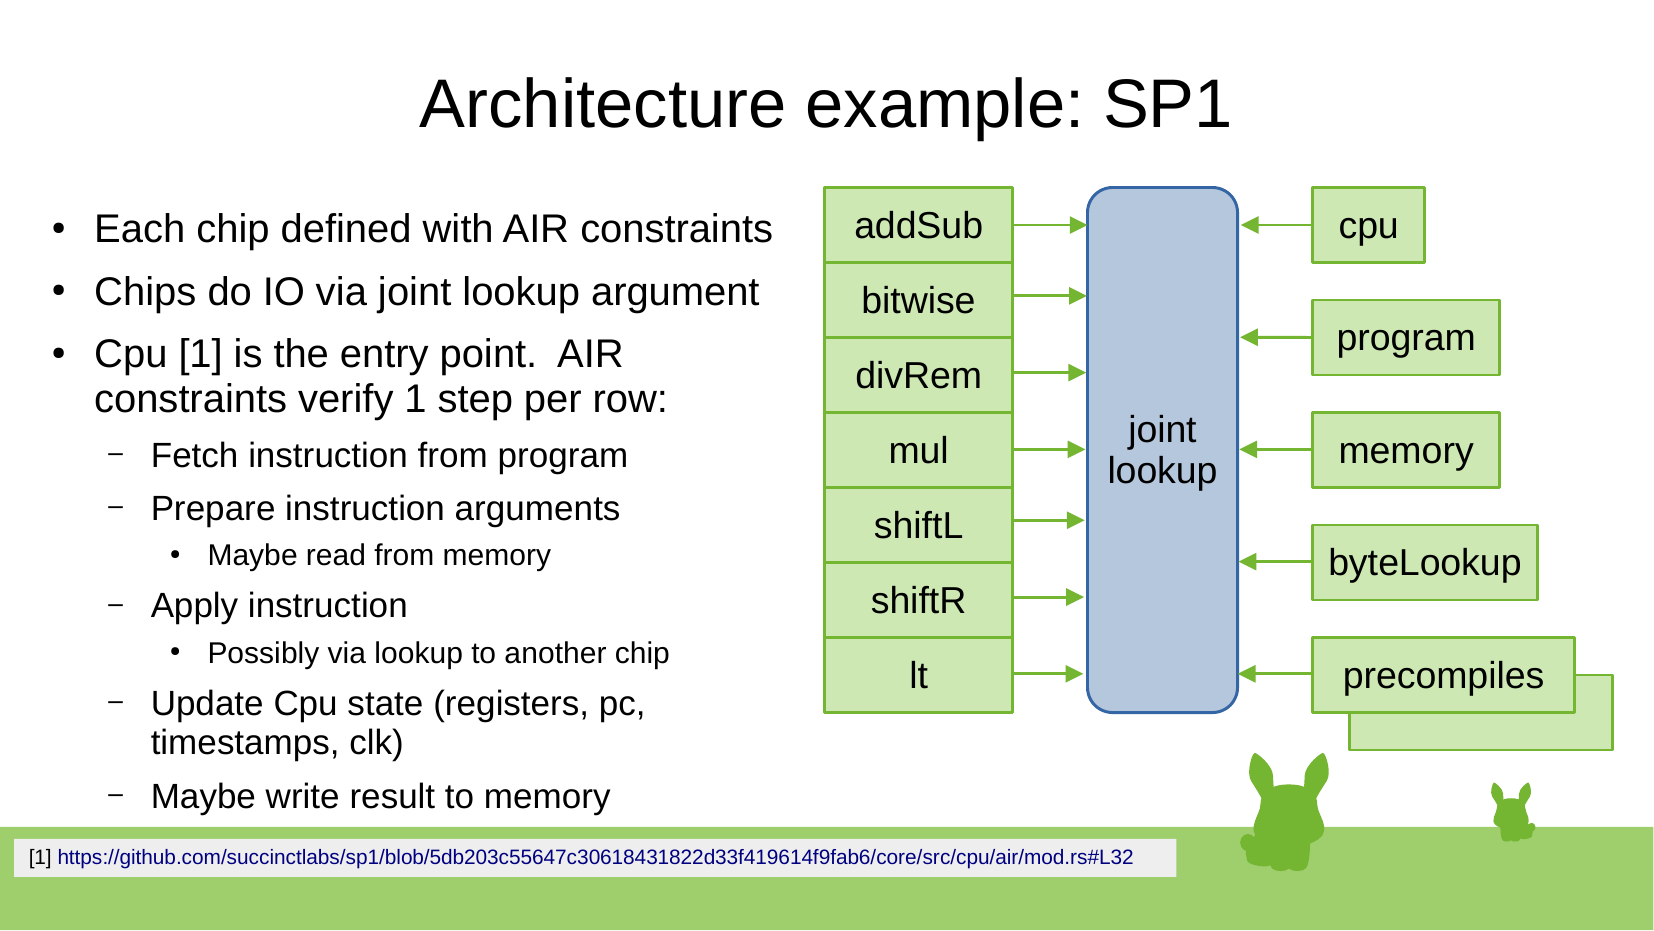

# Architecture example: SP1
addSub
joint
lookup
cpu
Each chip defined with AIR constraints
Chips do IO via joint lookup argument
Cpu [1] is the entry point. AIR constraints verify 1 step per row:
Fetch instruction from program
Prepare instruction arguments
Maybe read from memory
Apply instruction
Possibly via lookup to another chip
Update Cpu state (registers, pc, timestamps, clk)
Maybe write result to memory
bitwise
program
divRem
mul
memory
shiftL
byteLookup
shiftR
lt
precompiles
[1] https://github.com/succinctlabs/sp1/blob/5db203c55647c30618431822d33f419614f9fab6/core/src/cpu/air/mod.rs#L32